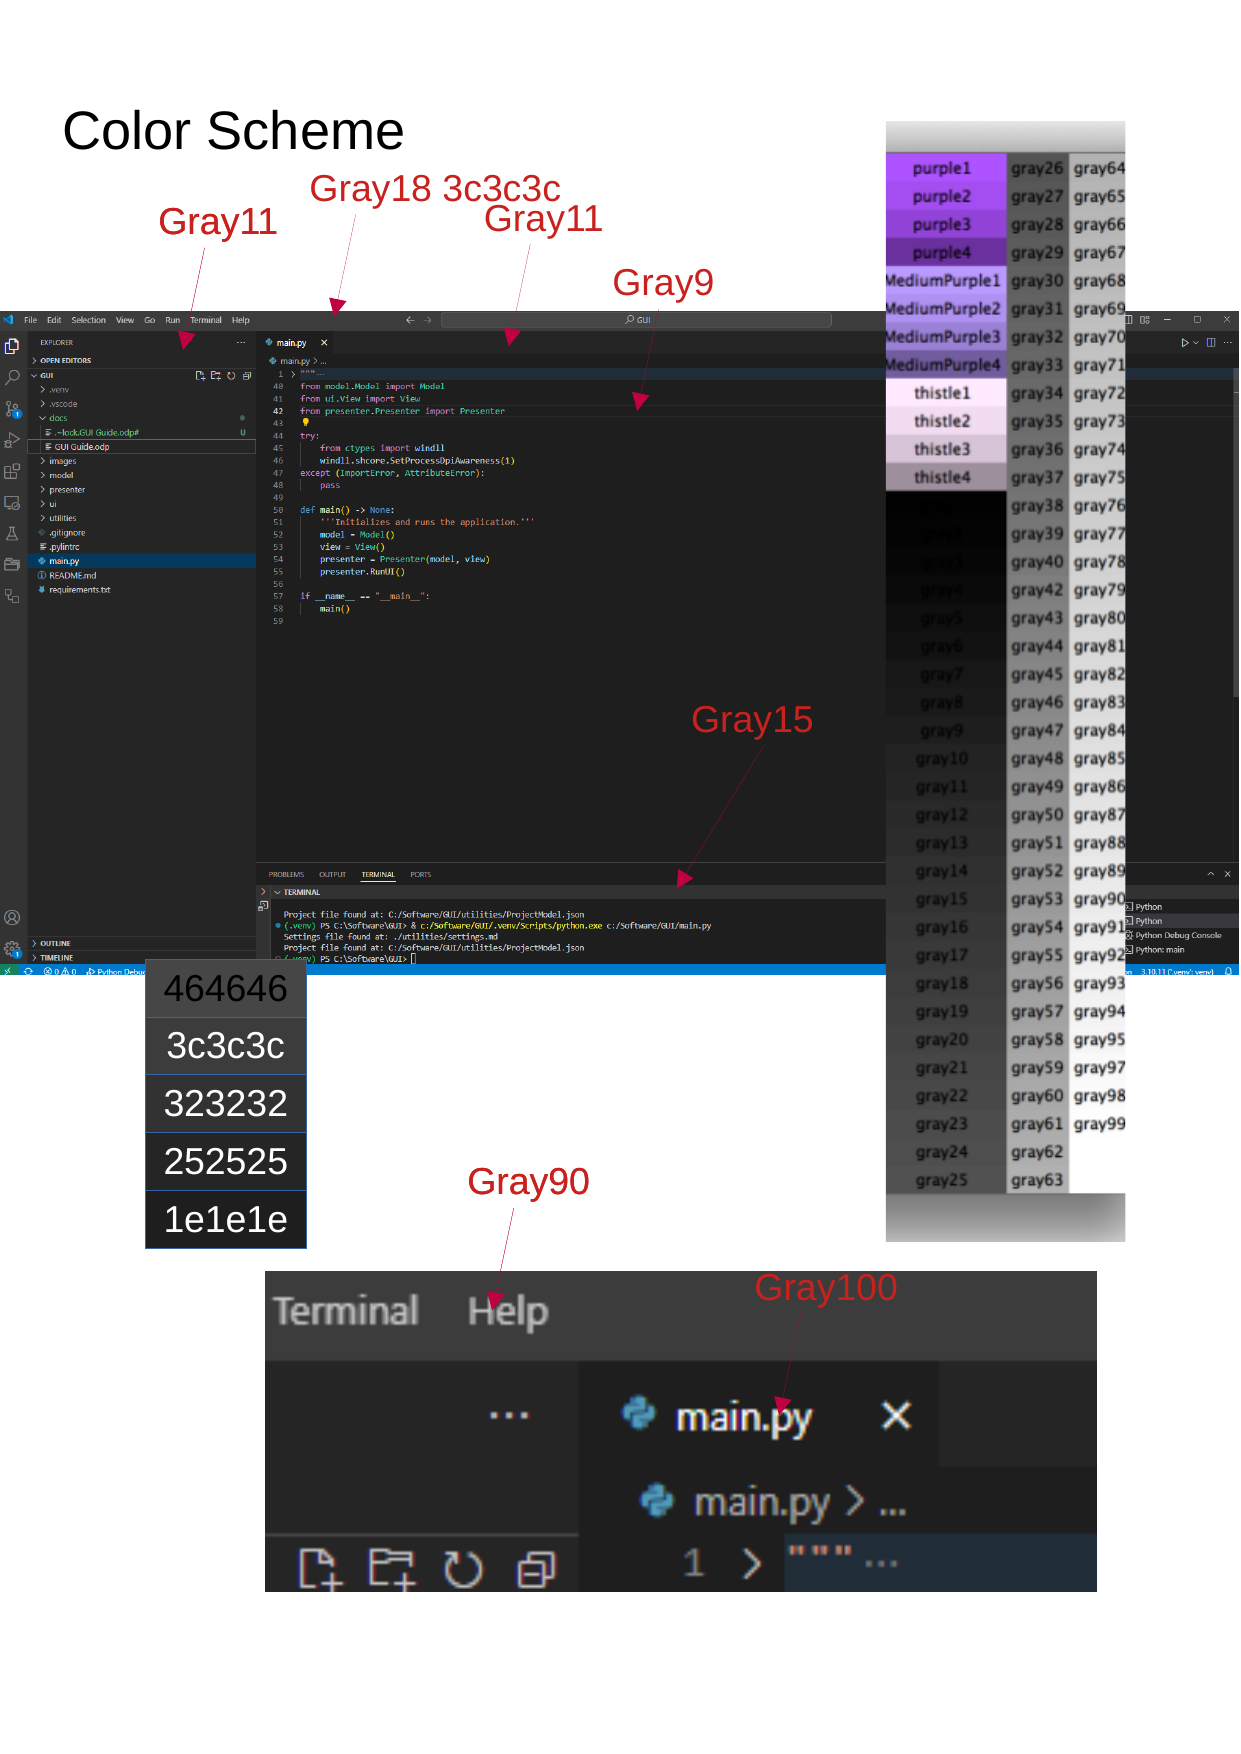

# Color Scheme
Gray18 3c3c3c
Gray11
Gray11
Gray11
Gray9
Gray15
464646
3c3c3c
323232
252525
Gray90
Gray90
1e1e1e
Gray100